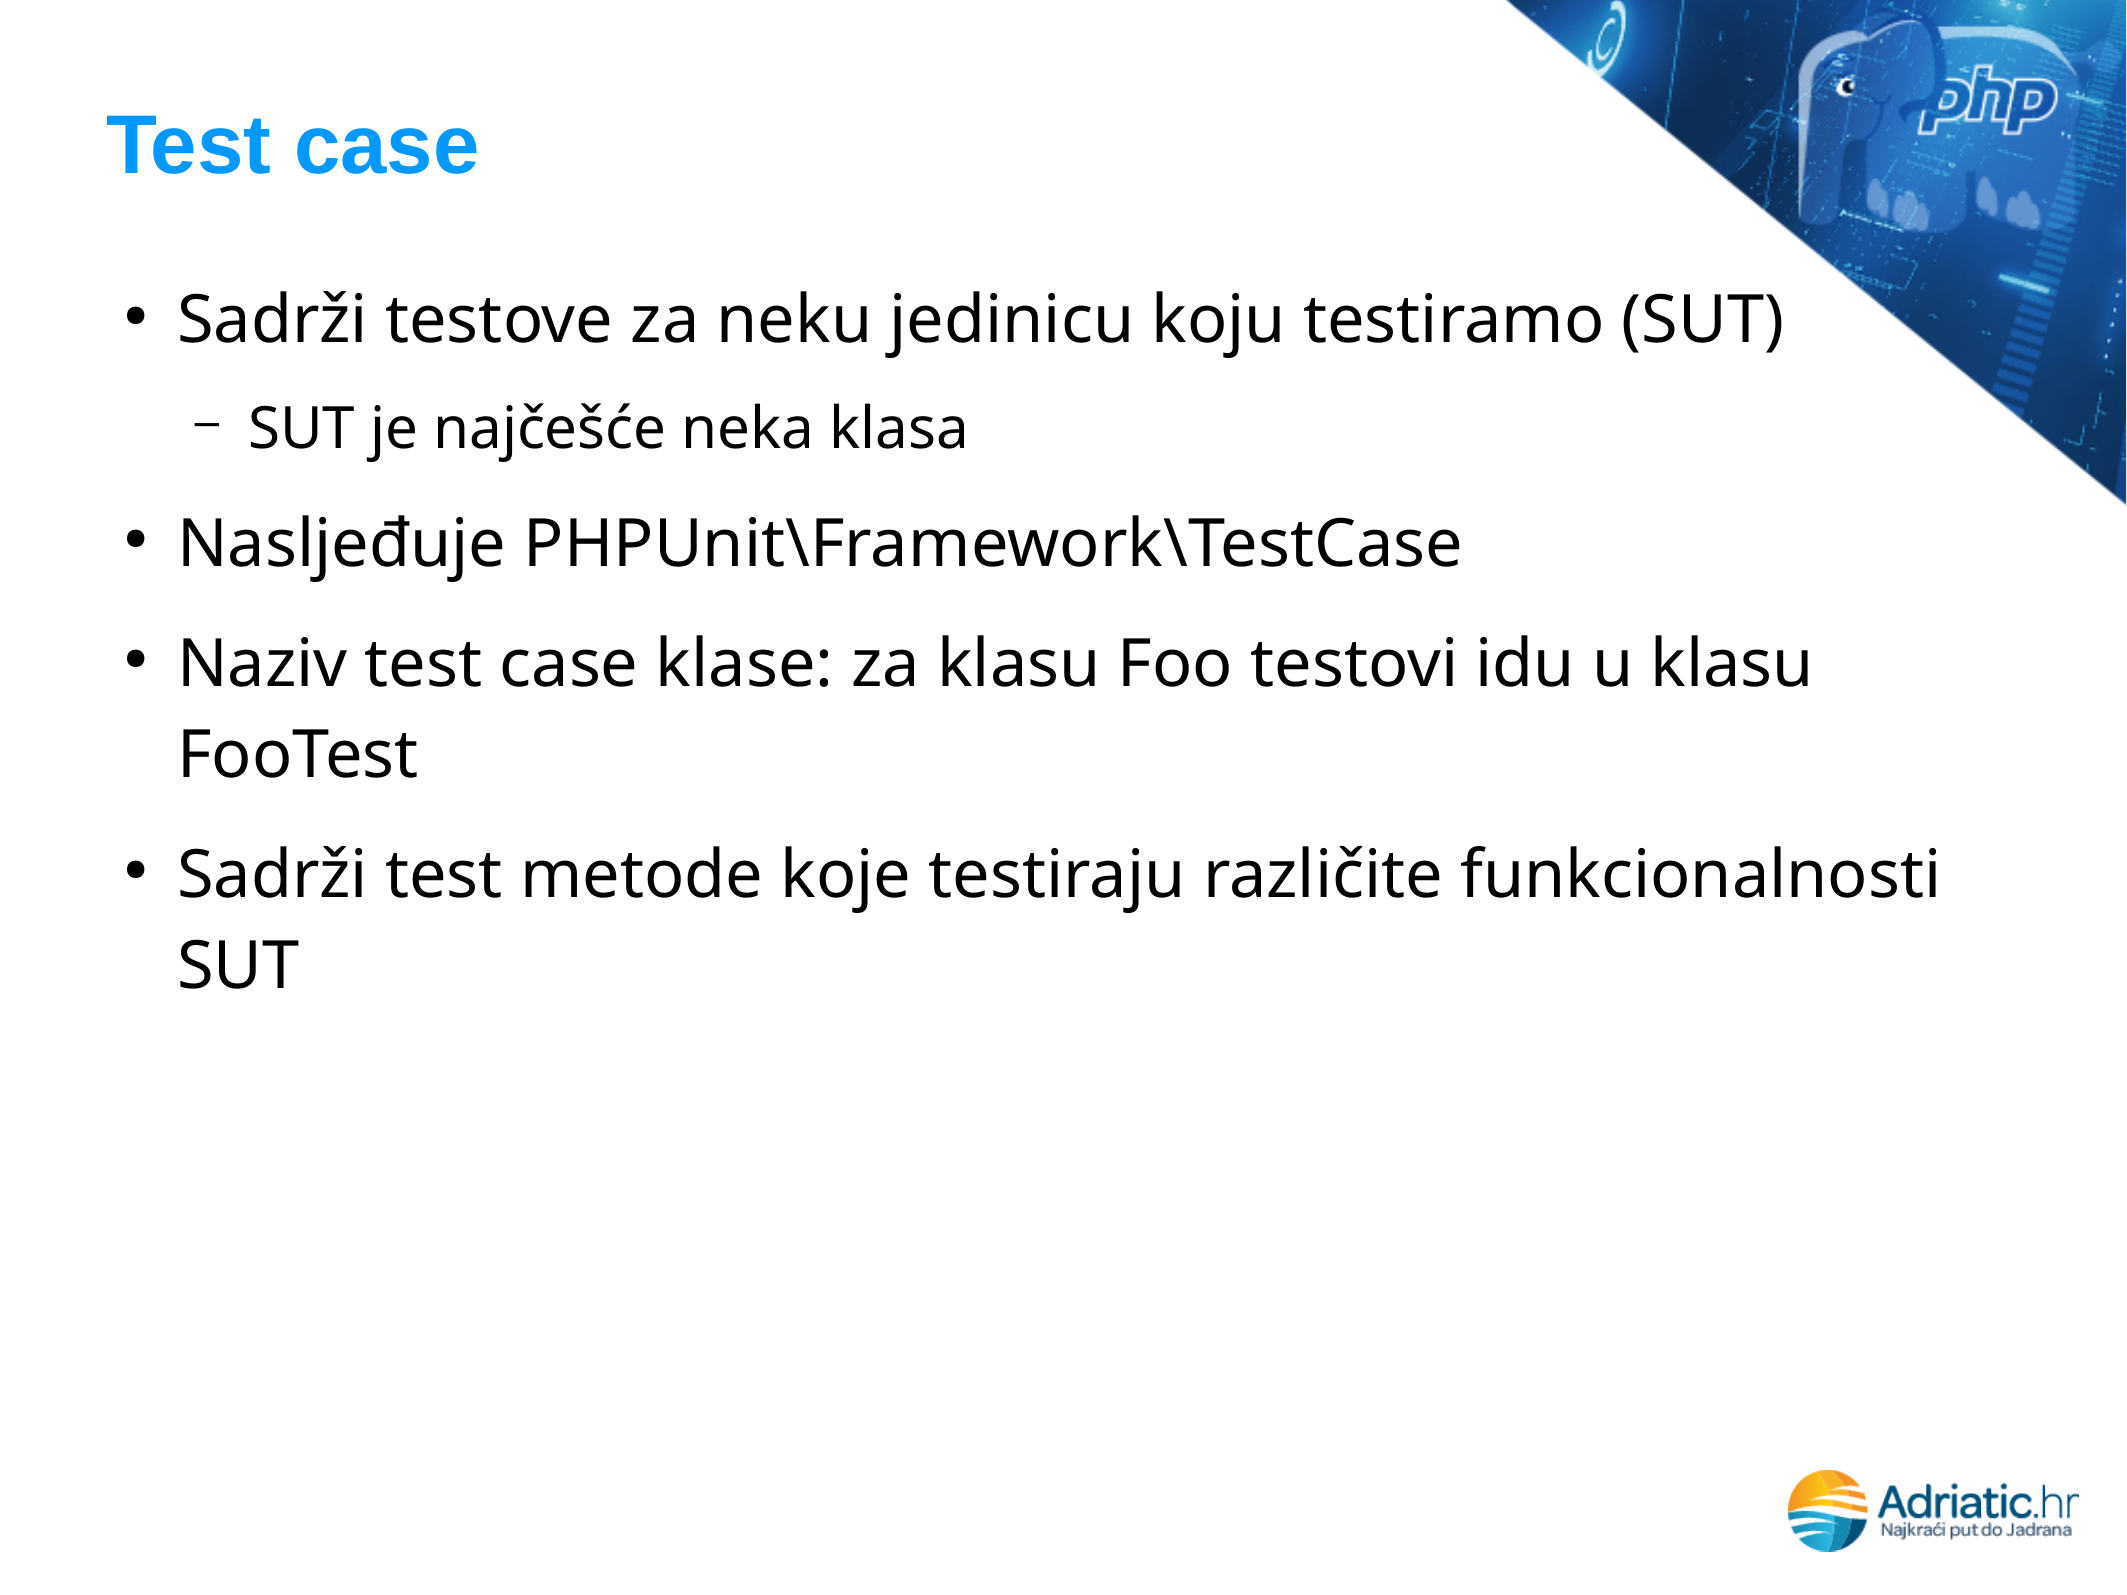

# Test case
Sadrži testove za neku jedinicu koju testiramo (SUT)
SUT je najčešće neka klasa
Nasljeđuje PHPUnit\Framework\TestCase
Naziv test case klase: za klasu Foo testovi idu u klasu FooTest
Sadrži test metode koje testiraju različite funkcionalnosti SUT